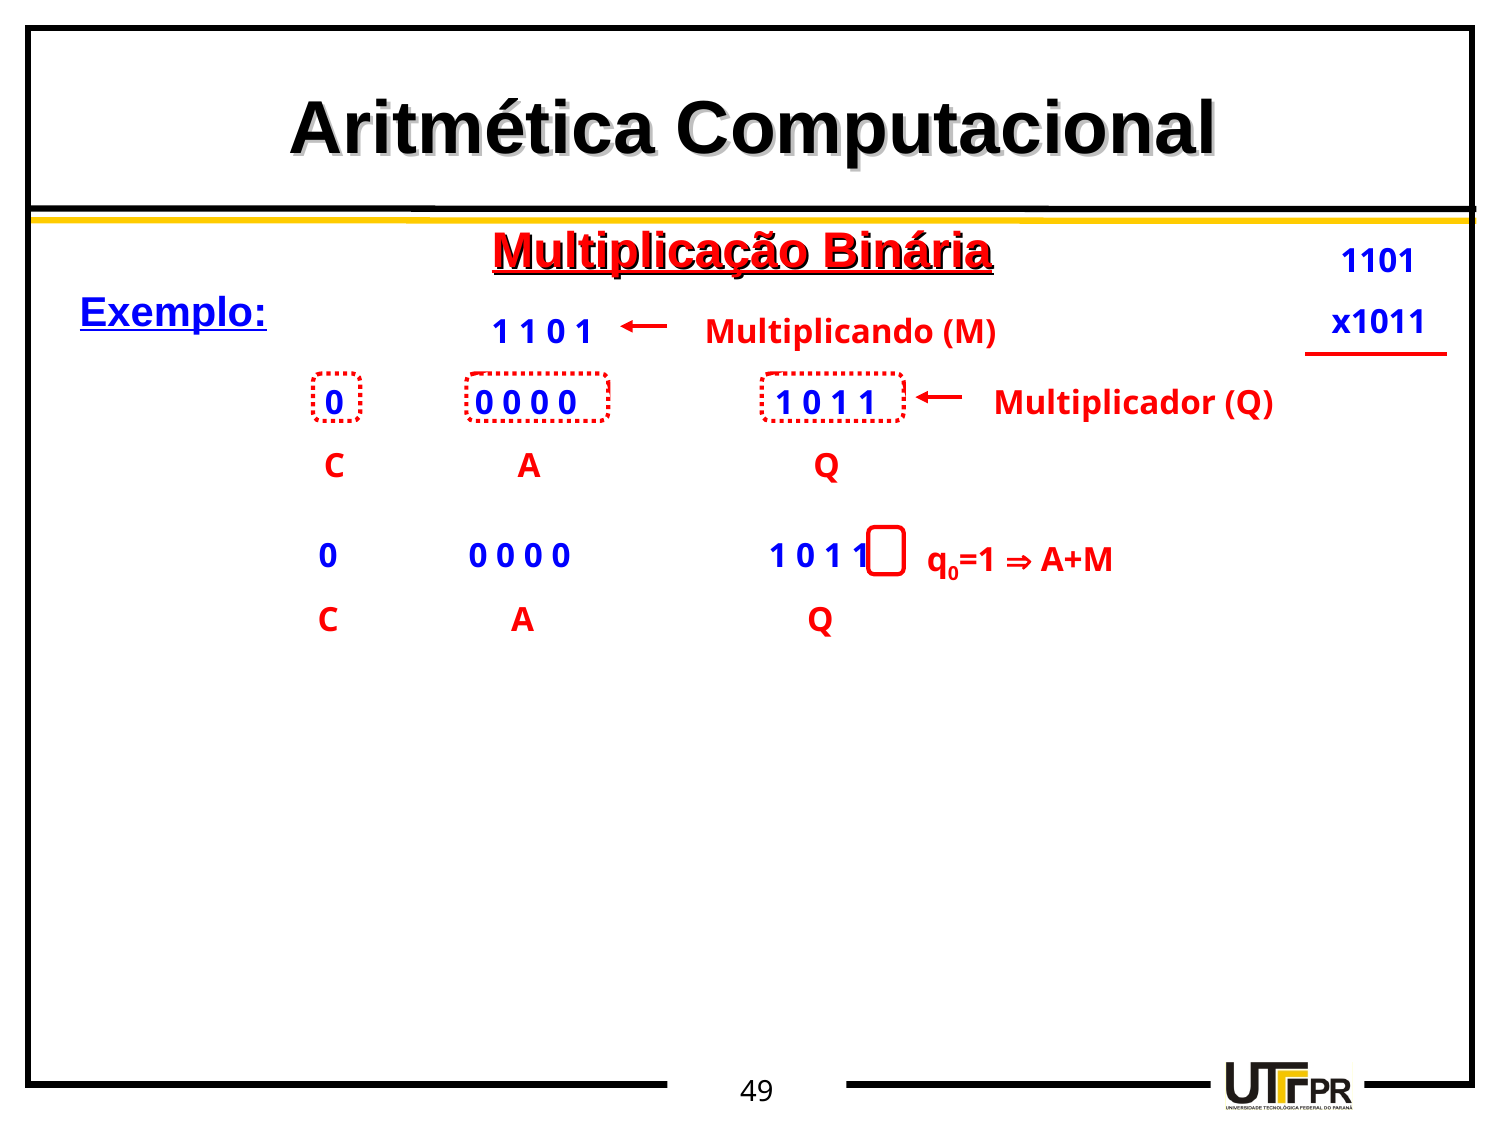

Aritmética Computacional
# Multiplicação Binária
Exemplo:
 1101
x1011
1 1 0 1
Multiplicando (M)
0	0 0 0 0		1 0 1 1
Multiplicador (Q)
C
A
Q
0	0 0 0 0		1 0 1 1
q0=1  A+M
C
A
Q